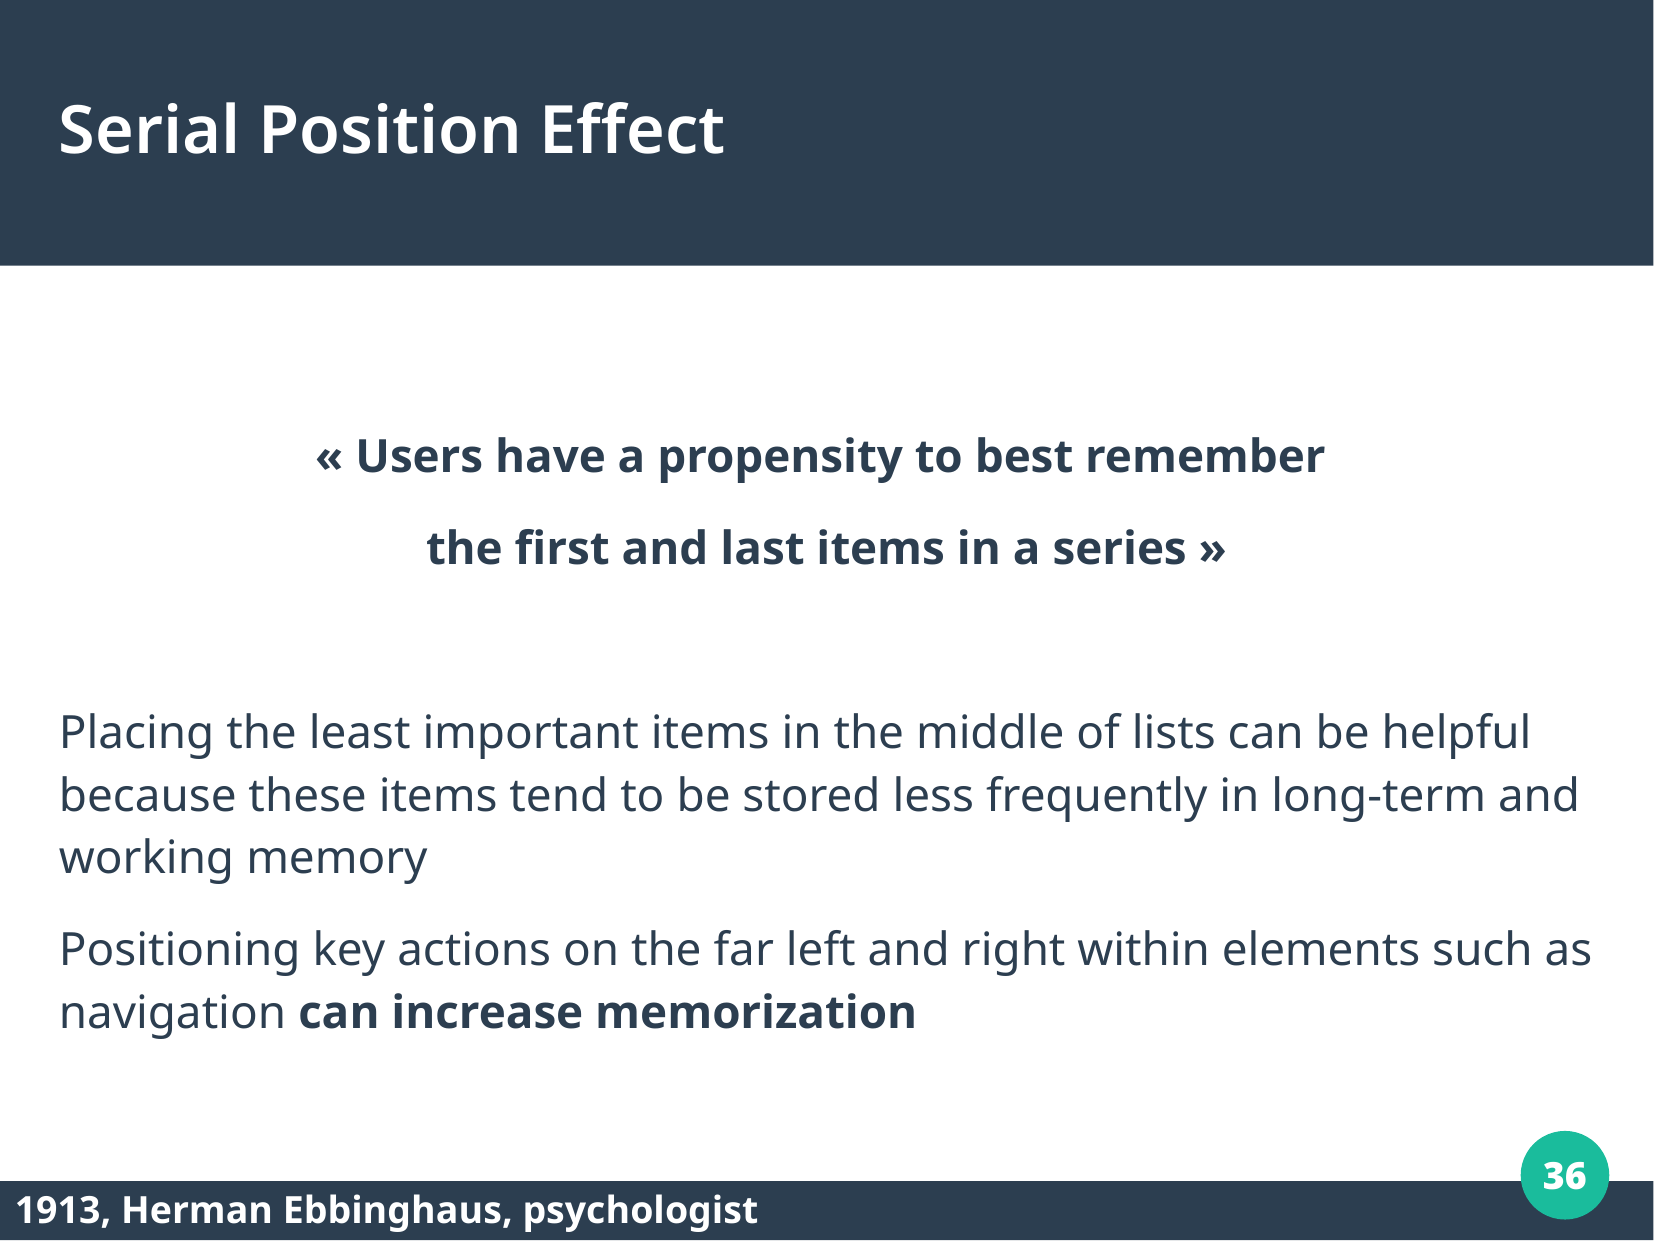

# Serial Position Effect
« Users have a propensity to best remember
the first and last items in a series »
Placing the least important items in the middle of lists can be helpful because these items tend to be stored less frequently in long-term and working memory
Positioning key actions on the far left and right within elements such as navigation can increase memorization
36
1913, Herman Ebbinghaus, psychologist